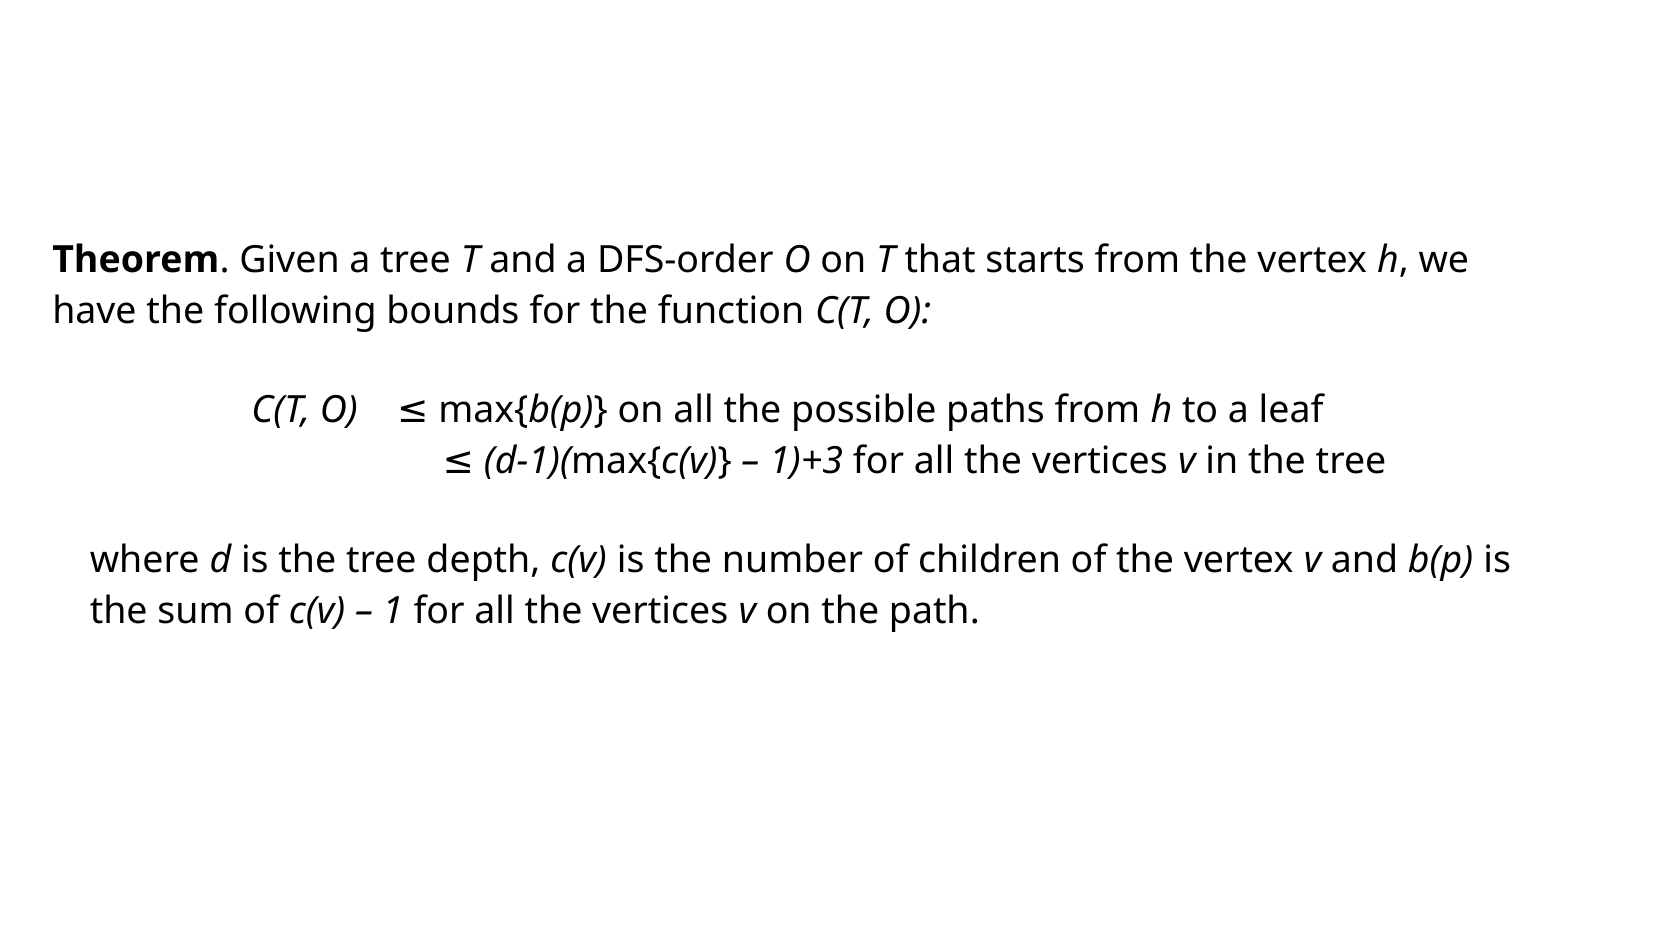

Theorem. Given a tree T and a DFS-order O on T that starts from the vertex h, we have the following bounds for the function C(T, O):
C(T, O) ≤ max{b(p)} on all the possible paths from h to a leaf
			 ≤ (d-1)(max{c(v)} – 1)+3 for all the vertices v in the tree
where d is the tree depth, c(v) is the number of children of the vertex v and b(p) is the sum of c(v) – 1 for all the vertices v on the path.